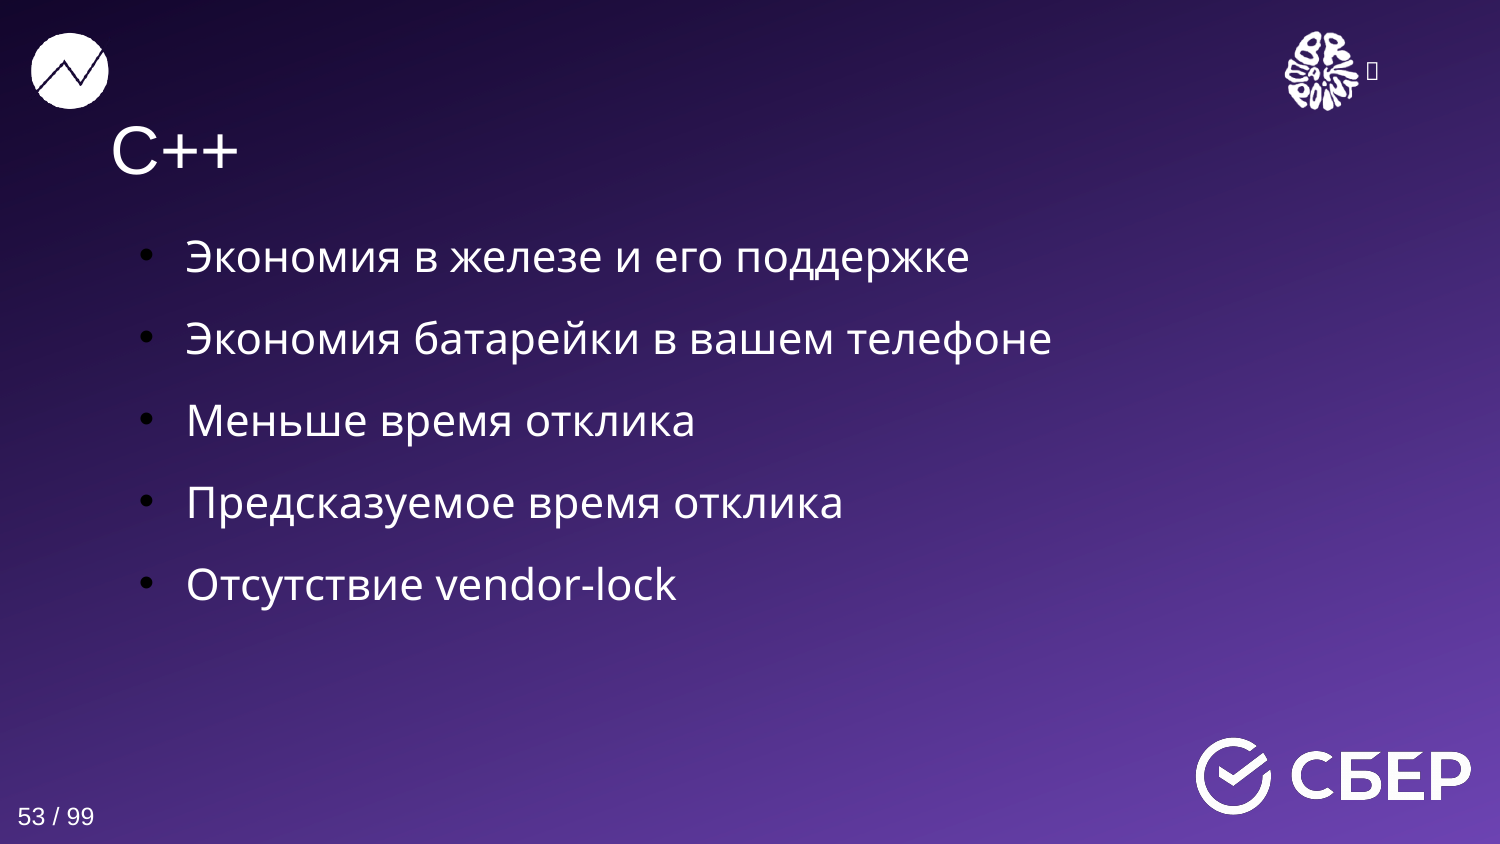

🐙
# C++
Экономия в железе и его поддержке
Экономия батарейки в вашем телефоне
Меньше время отклика
Предсказуемое время отклика
Отсутствие vendor-lock